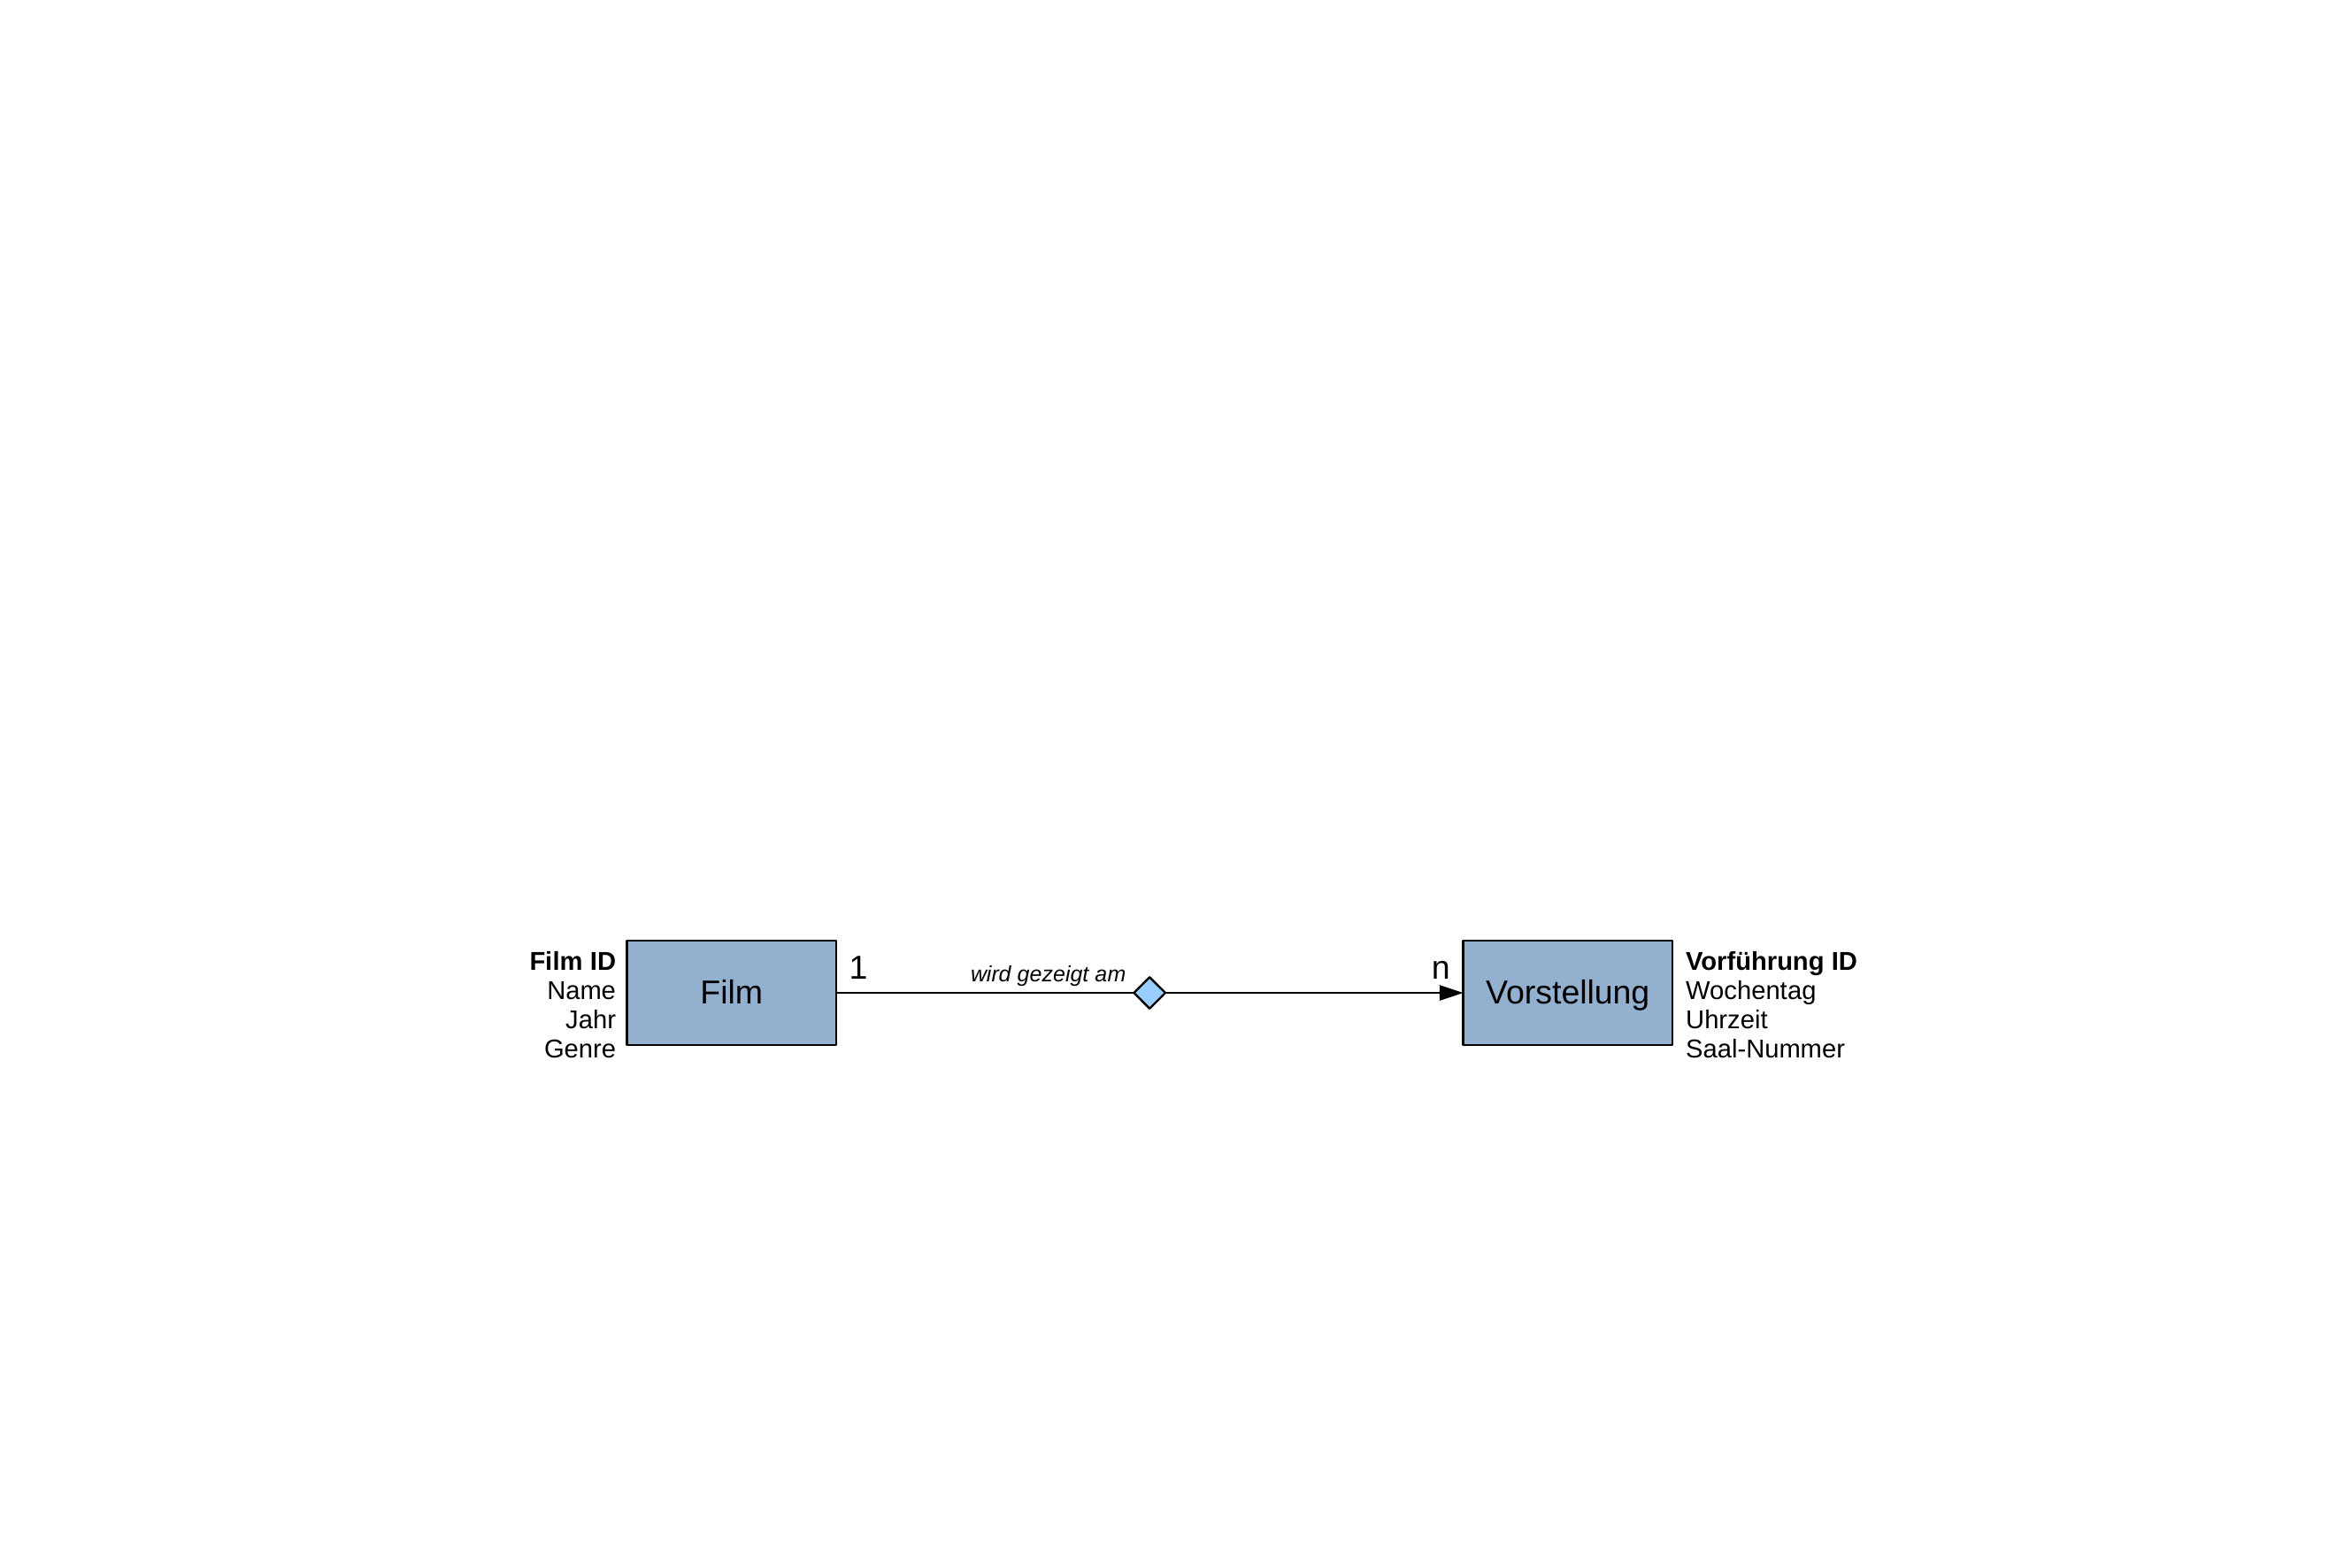

Film ID
Name
Jahr
Genre
Film
Vorstellung
Vorführung ID
Wochentag
Uhrzeit
Saal-Nummer
1
n
wird gezeigt am